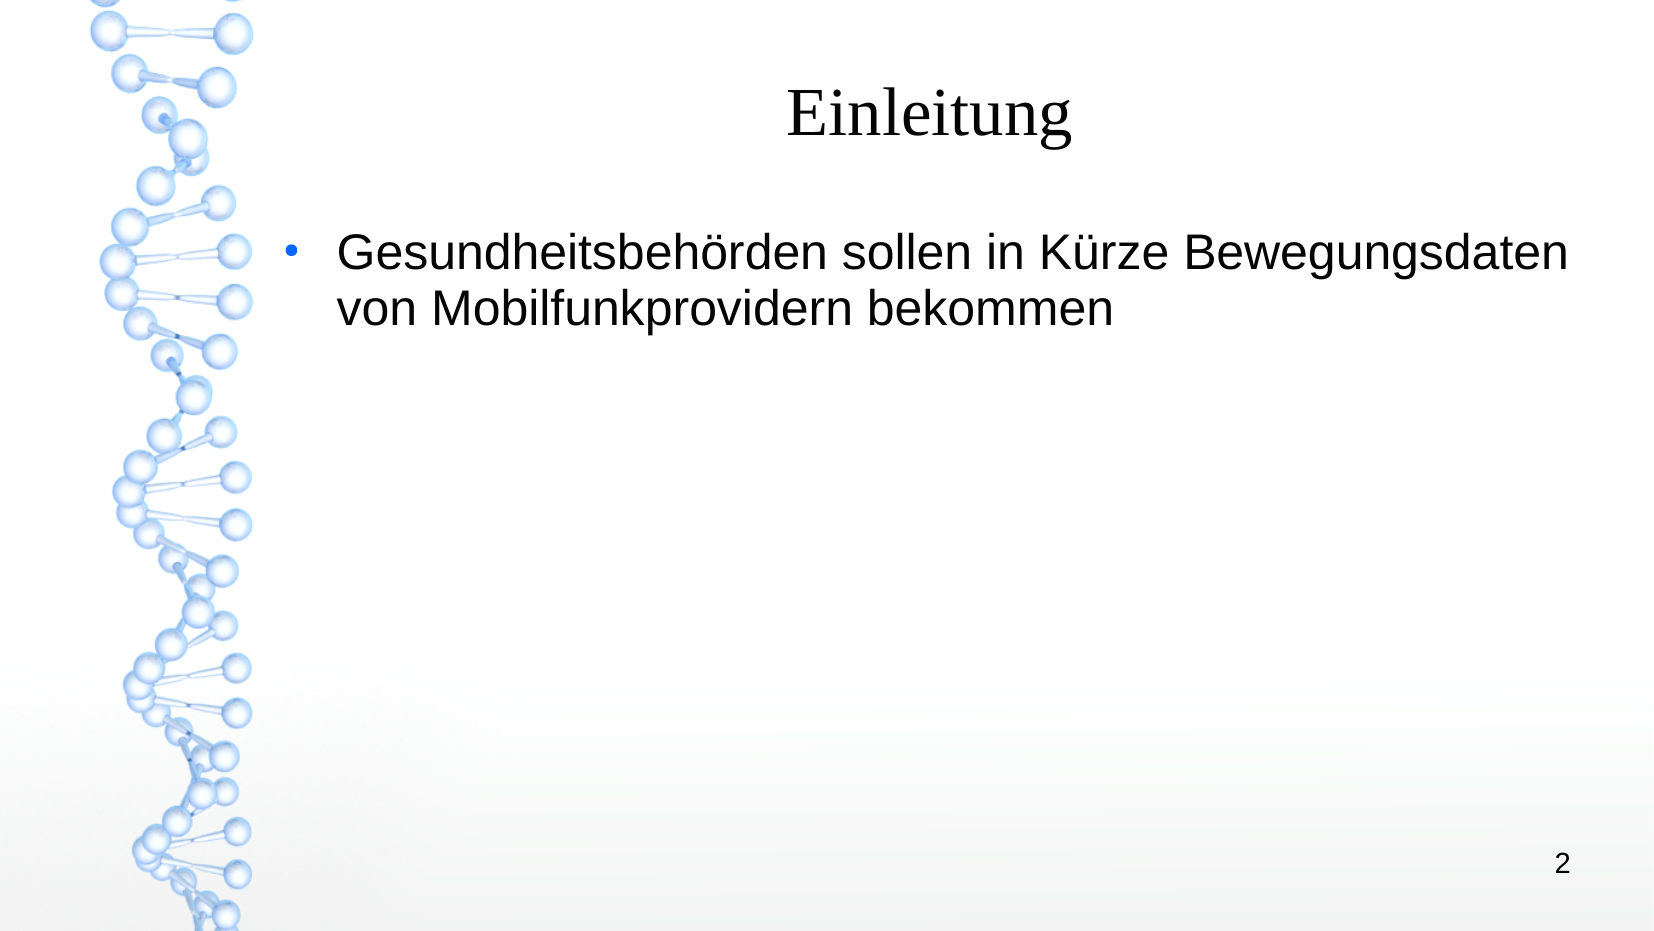

# Einleitung
Gesundheitsbehörden sollen in Kürze Bewegungsdaten von Mobilfunkprovidern bekommen
2